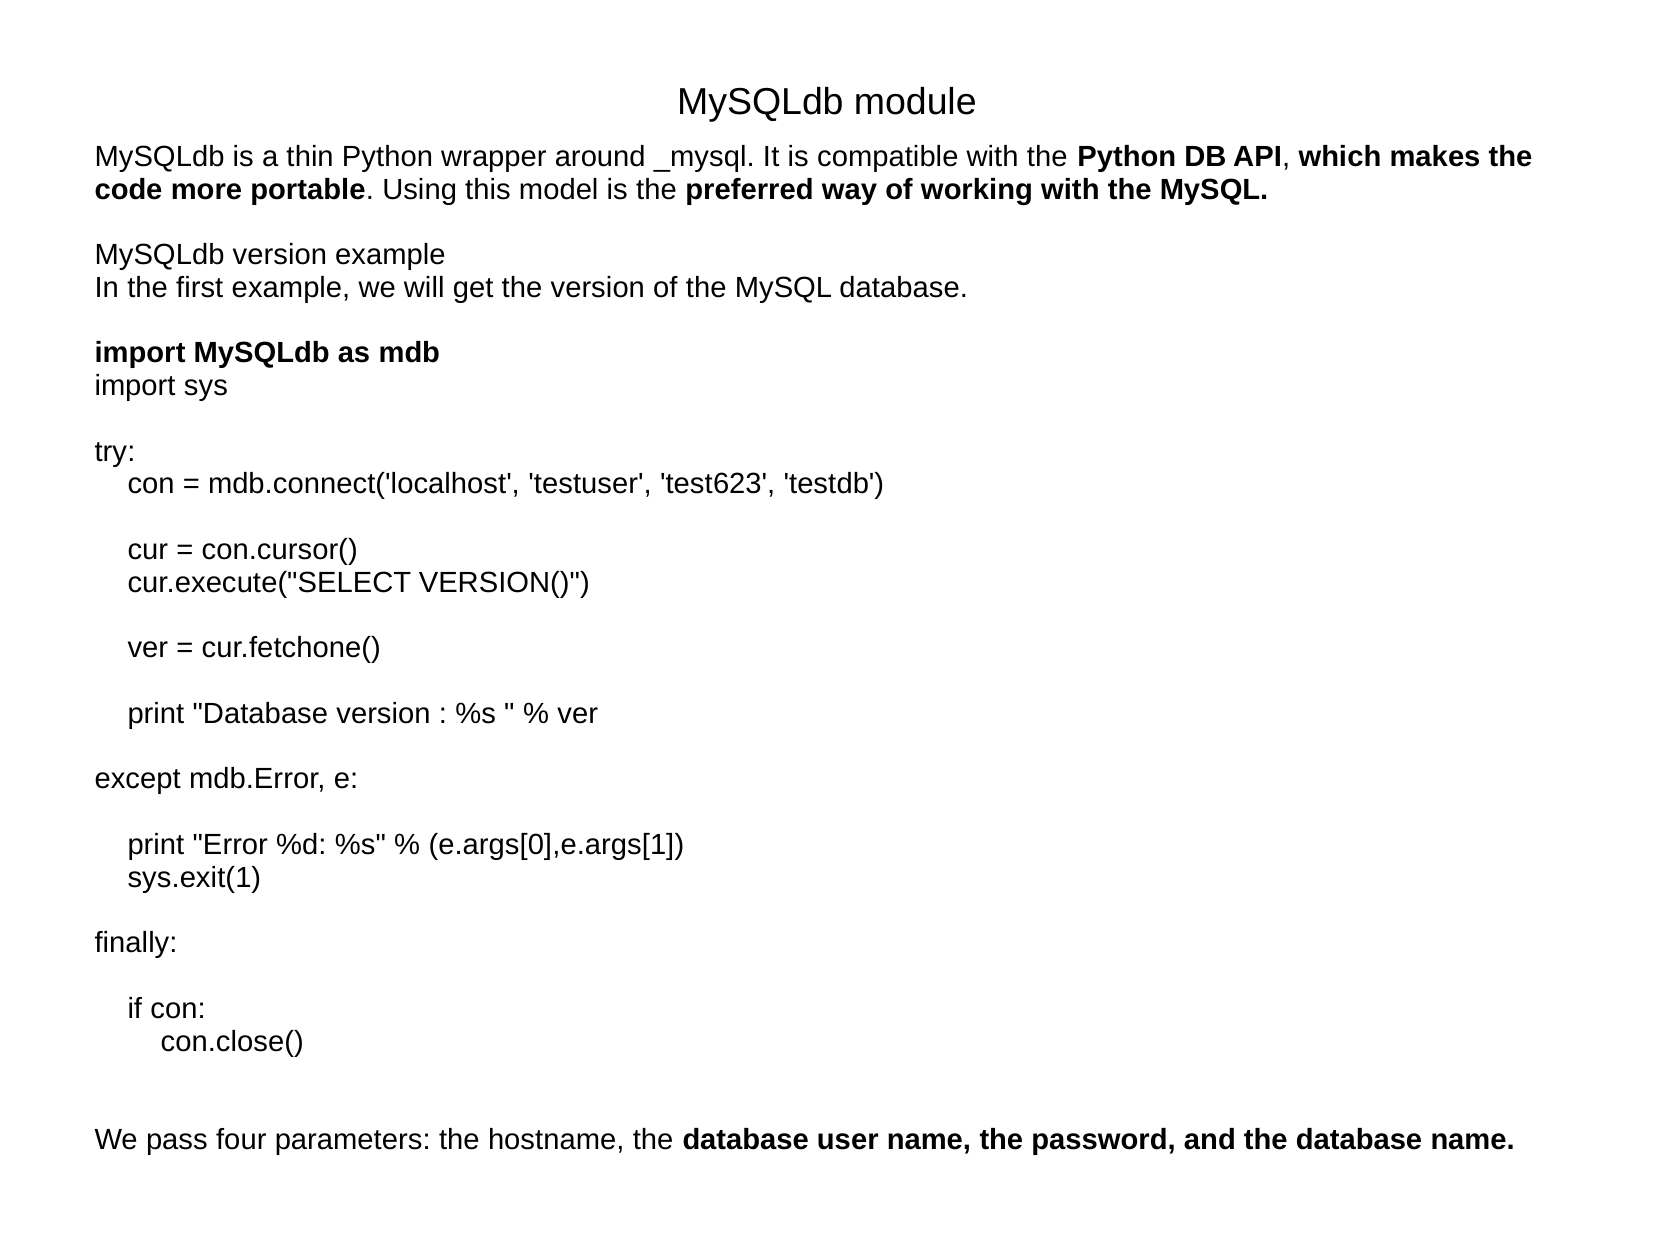

# MySQLdb module
MySQLdb is a thin Python wrapper around _mysql. It is compatible with the Python DB API, which makes the code more portable. Using this model is the preferred way of working with the MySQL.
MySQLdb version example
In the first example, we will get the version of the MySQL database.
import MySQLdb as mdb
import sys
try:
 con = mdb.connect('localhost', 'testuser', 'test623', 'testdb')
 cur = con.cursor()
 cur.execute("SELECT VERSION()")
 ver = cur.fetchone()
 print "Database version : %s " % ver
except mdb.Error, e:
 print "Error %d: %s" % (e.args[0],e.args[1])
 sys.exit(1)
finally:
 if con:
 con.close()
We pass four parameters: the hostname, the database user name, the password, and the database name.